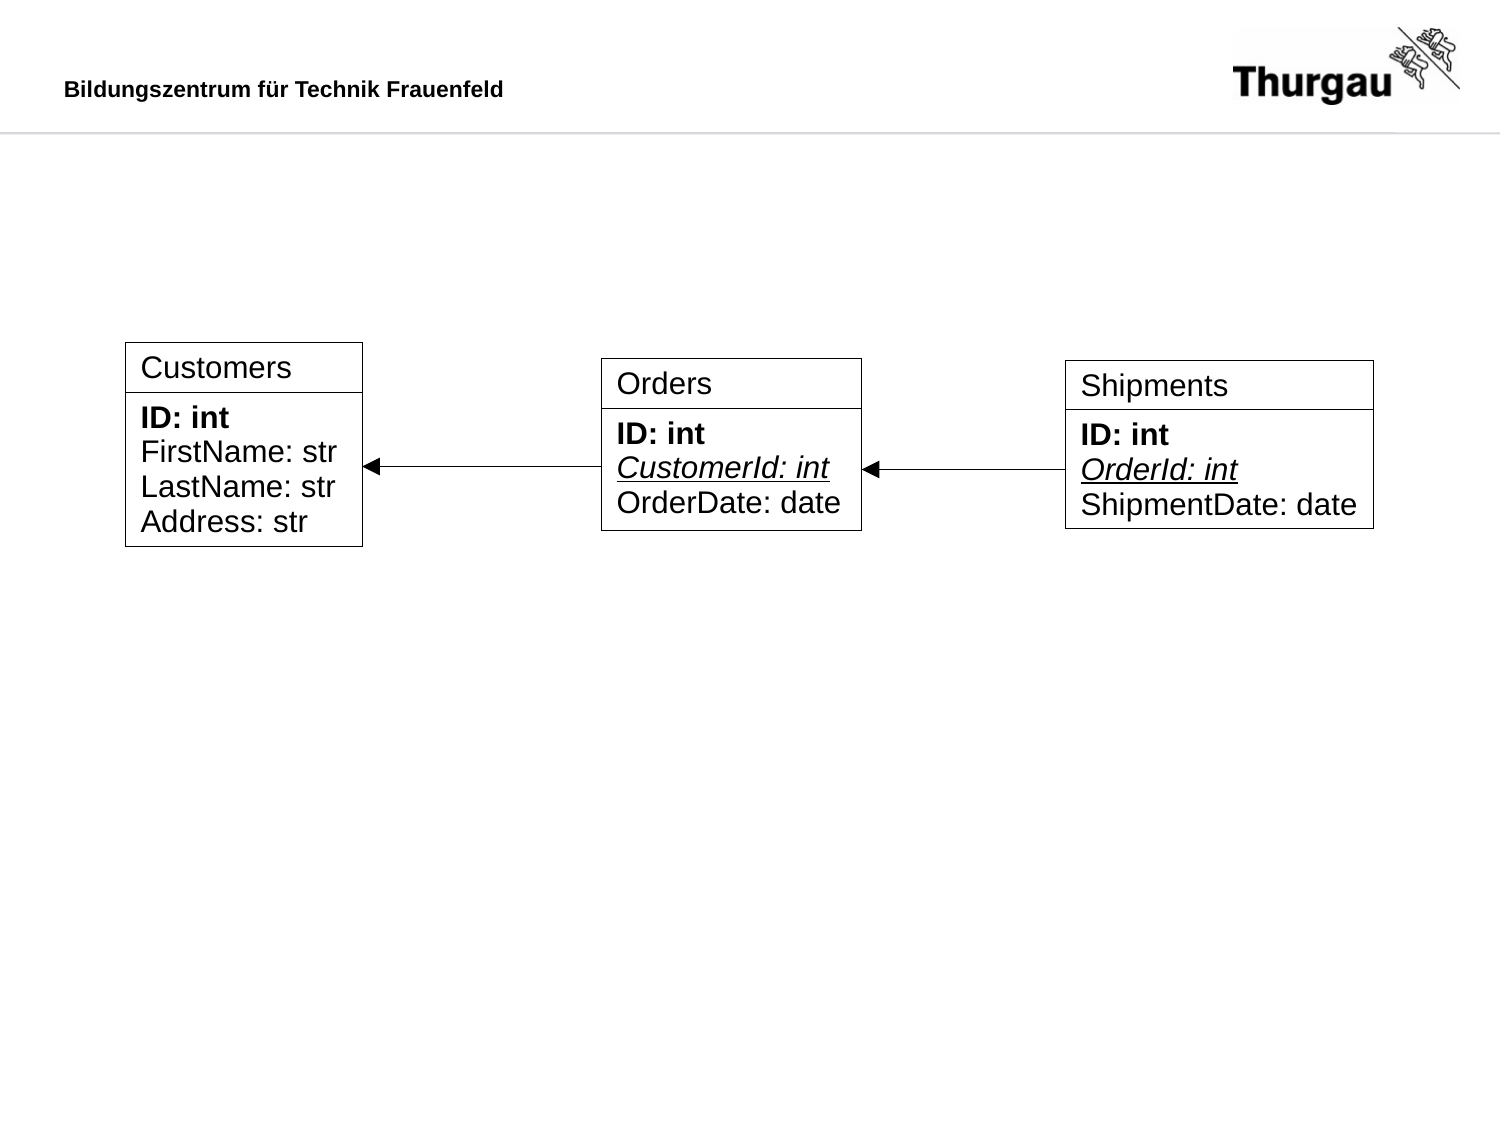

Bildungszentrum für Technik Frauenfeld
Customers
ID: int
FirstName: str
LastName: str
Address: str
Orders
ID: int
CustomerId: int
OrderDate: date
Shipments
ID: int
OrderId: int
ShipmentDate: date